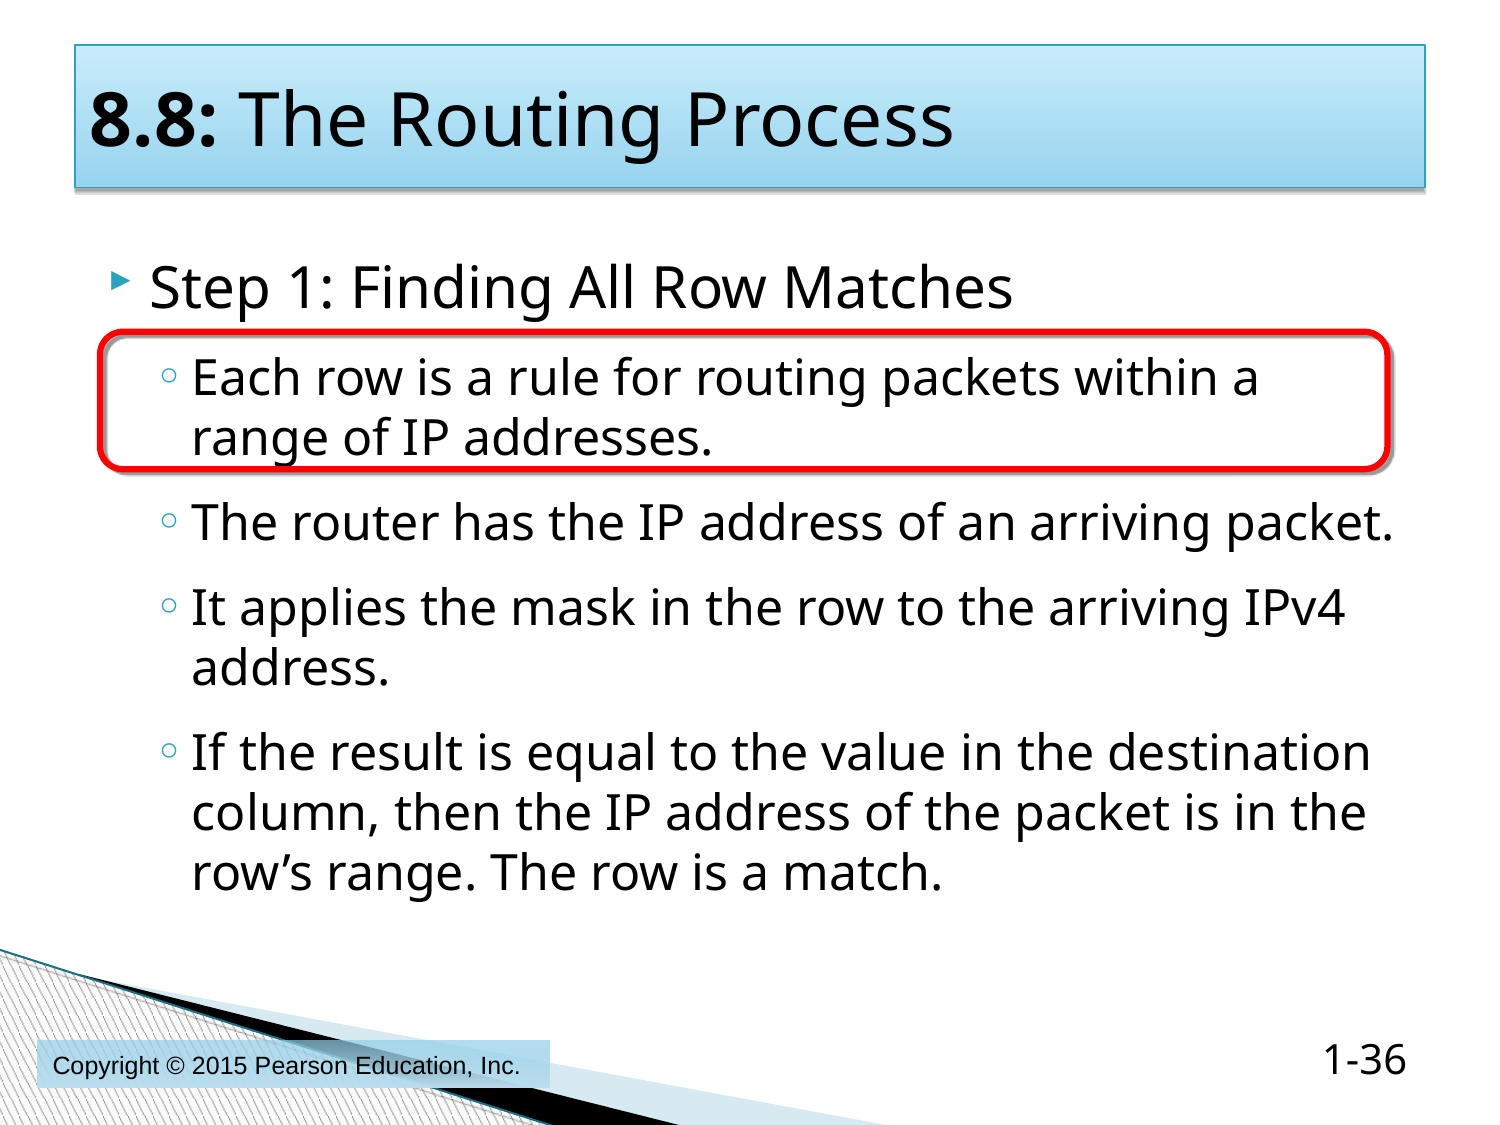

8.8: The Routing Process
# Step 1: Finding All Row Matches
Each row is a rule for routing packets within a range of IP addresses.
The router has the IP address of an arriving packet.
It applies the mask in the row to the arriving IPv4 address.
If the result is equal to the value in the destination column, then the IP address of the packet is in the row’s range. The row is a match.
Copyright © 2015 Pearson Education, Inc.